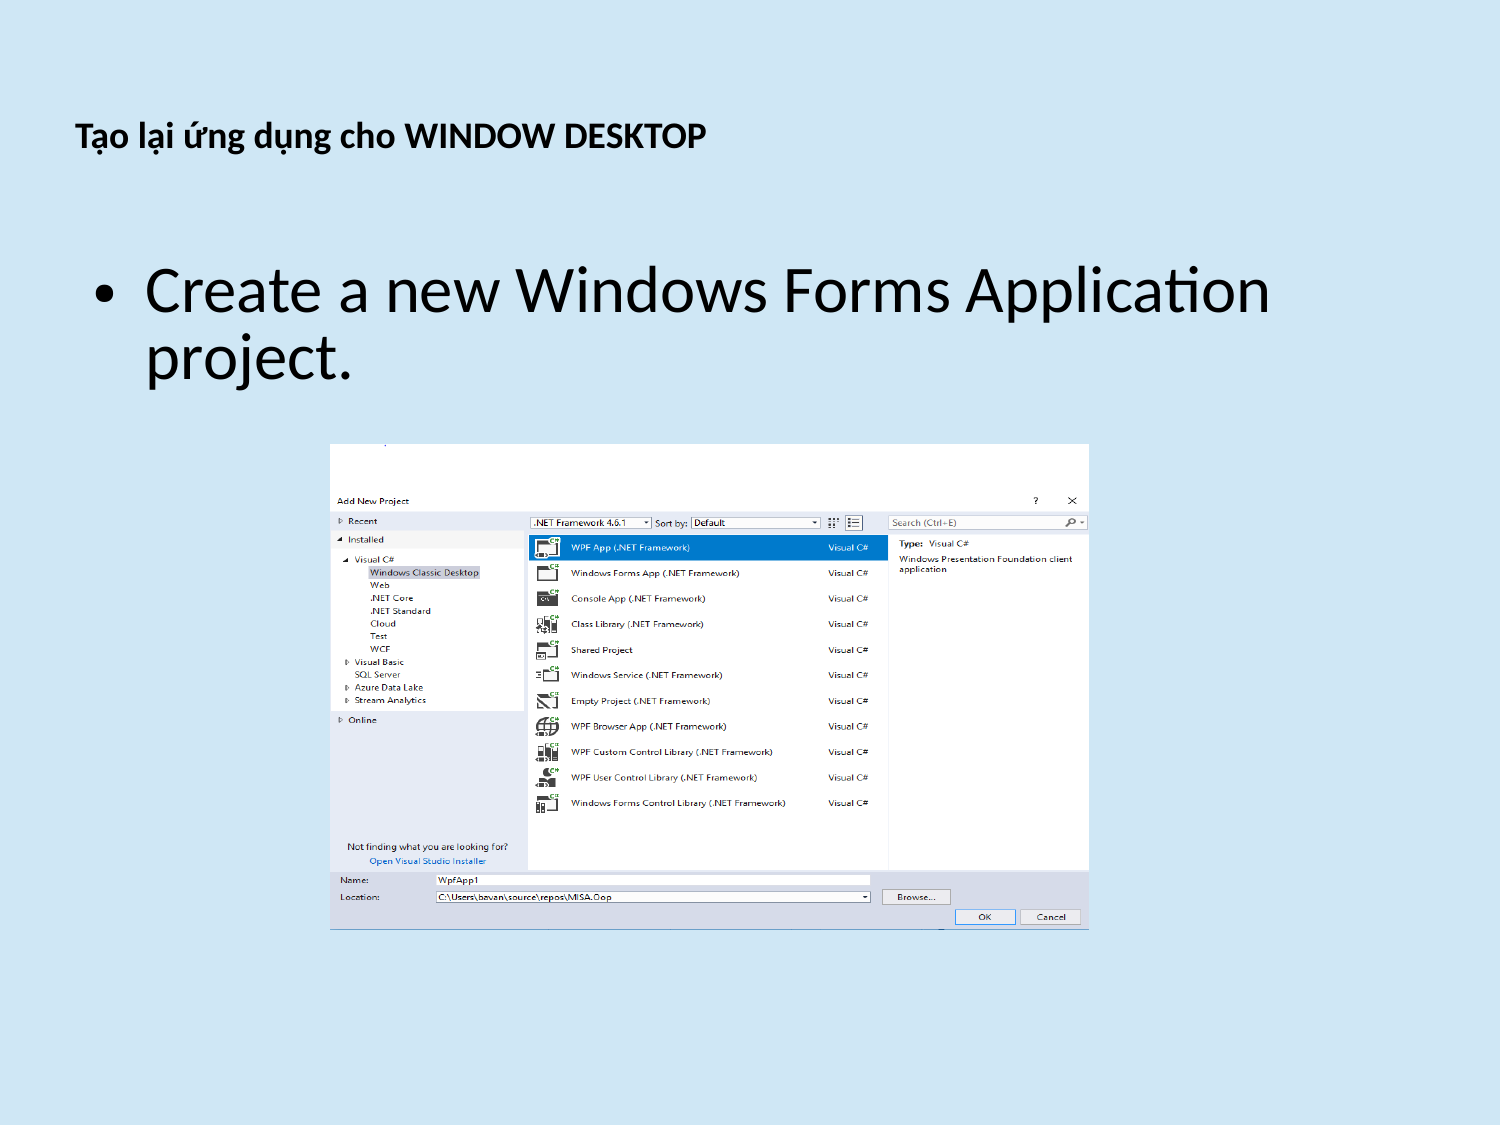

# Tạo lại ứng dụng cho WINDOW DESKTOP
Create a new Windows Forms Application project.